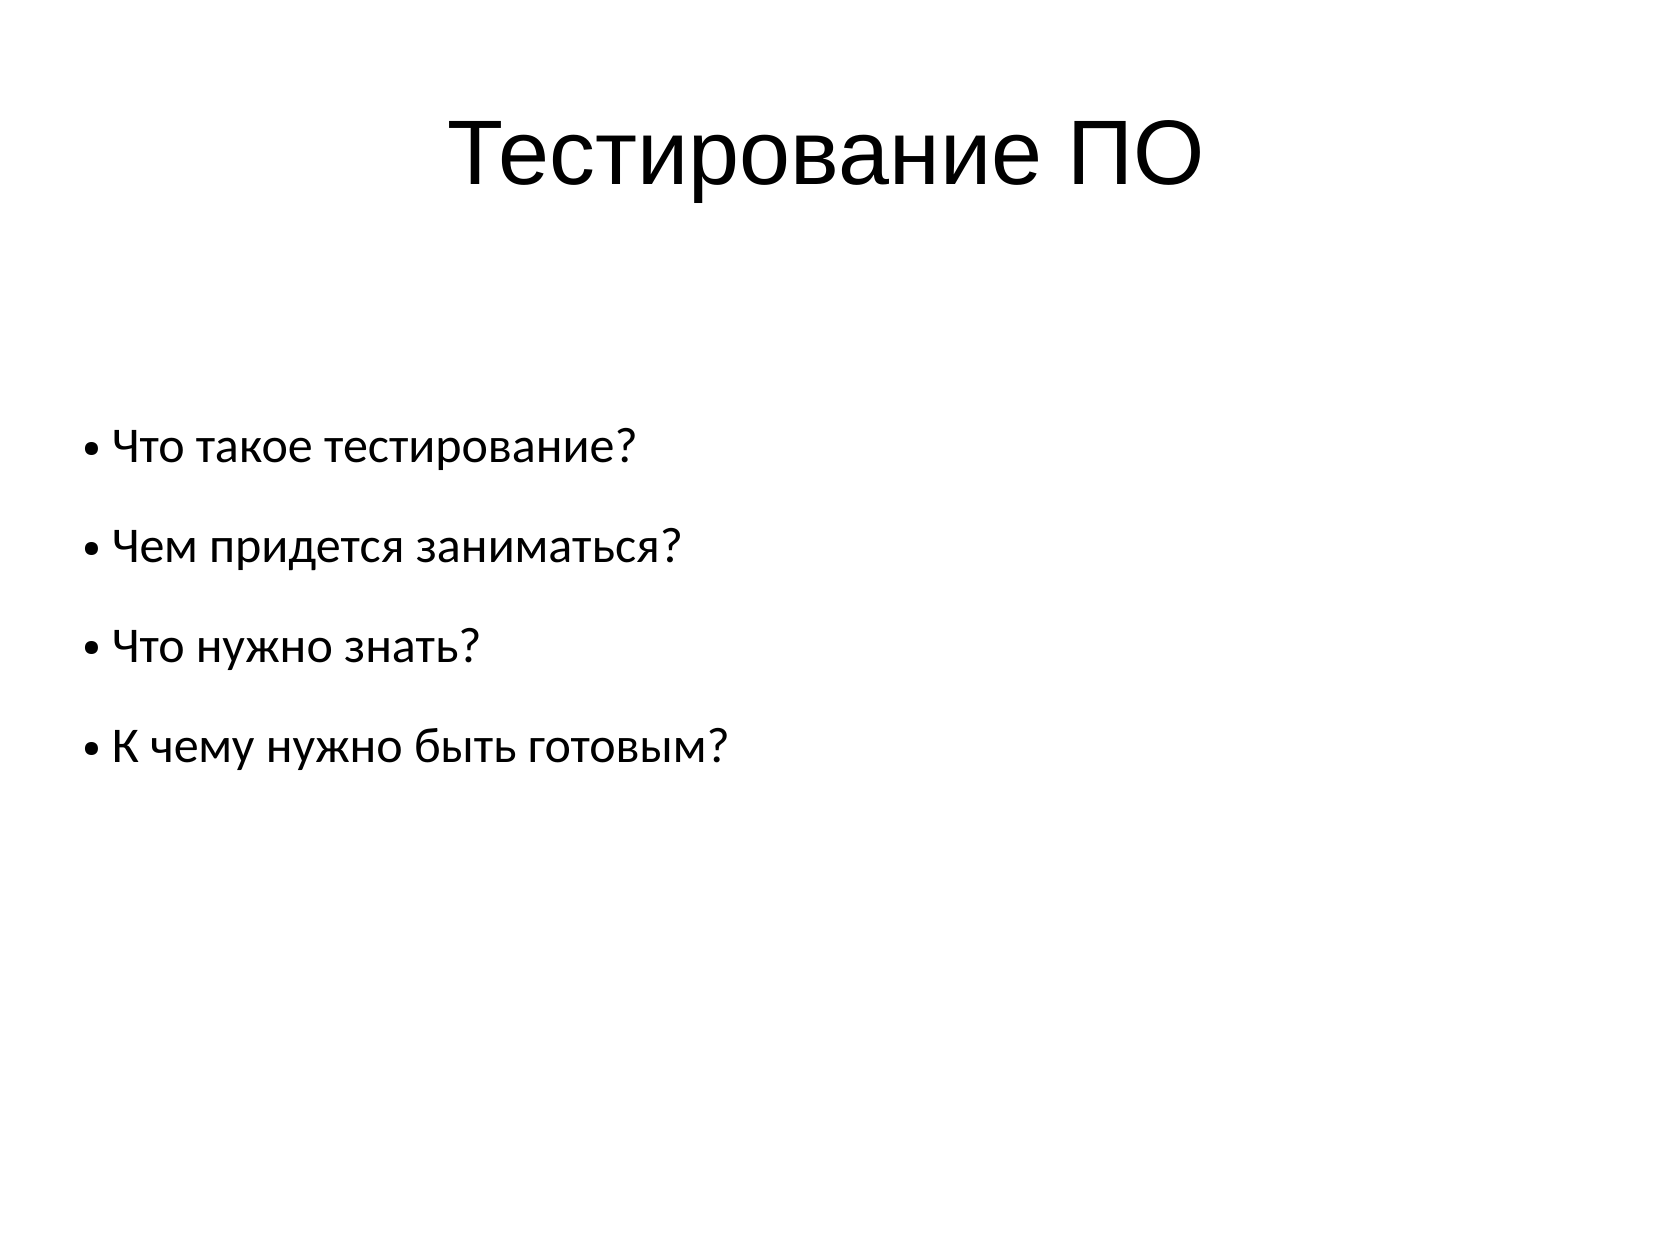

# Тестирование ПО
 Что такое тестирование?
 Чем придется заниматься?
 Что нужно знать?
 К чему нужно быть готовым?